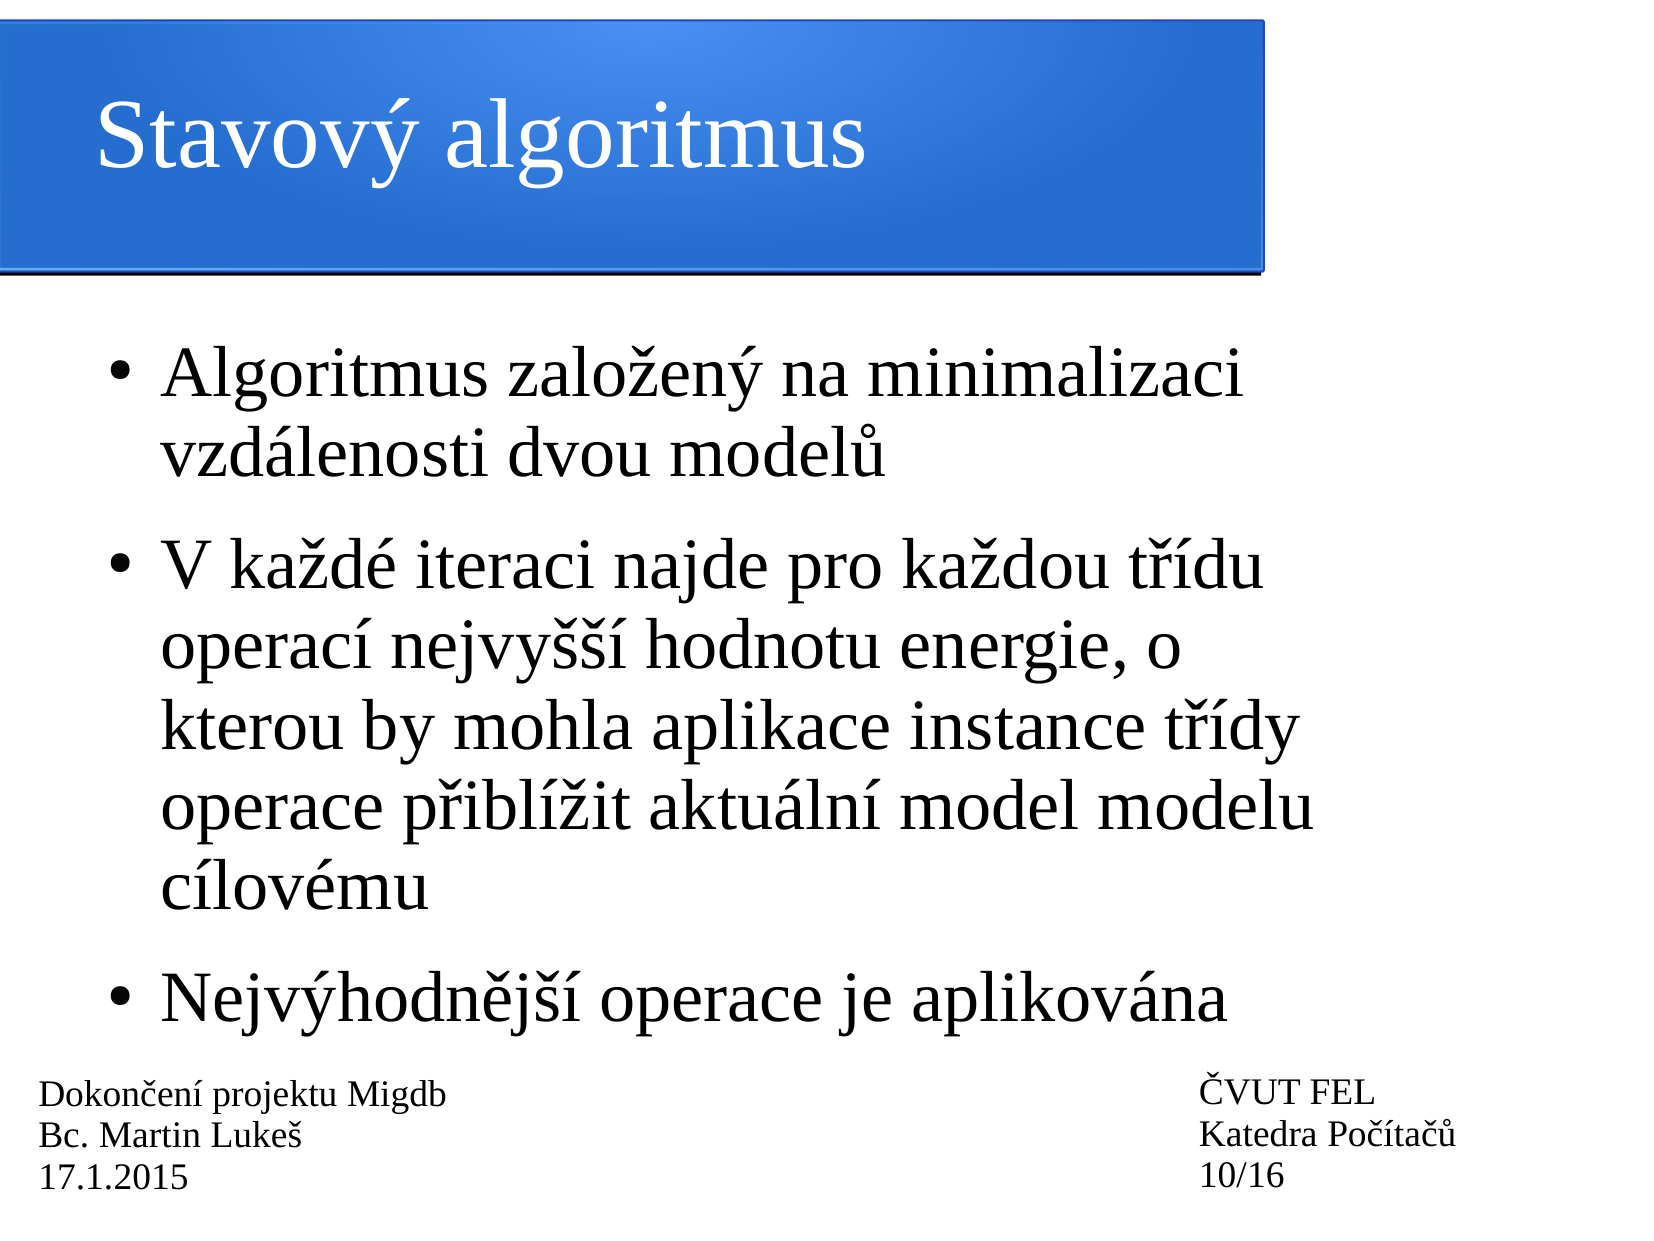

Stavový algoritmus
# Algoritmus založený na minimalizaci vzdálenosti dvou modelů
V každé iteraci najde pro každou třídu operací nejvyšší hodnotu energie, o kterou by mohla aplikace instance třídy operace přiblížit aktuální model modelu cílovému
Nejvýhodnější operace je aplikována
ČVUT FEL
Katedra Počítačů
Dokončení projektu Migdb
Bc. Martin Lukeš
17.1.2015
ČVUT FEL
Katedra počítačů
ČVUT FEL
Katedra počítačů
ČVUT FEL
Katedra počítačů